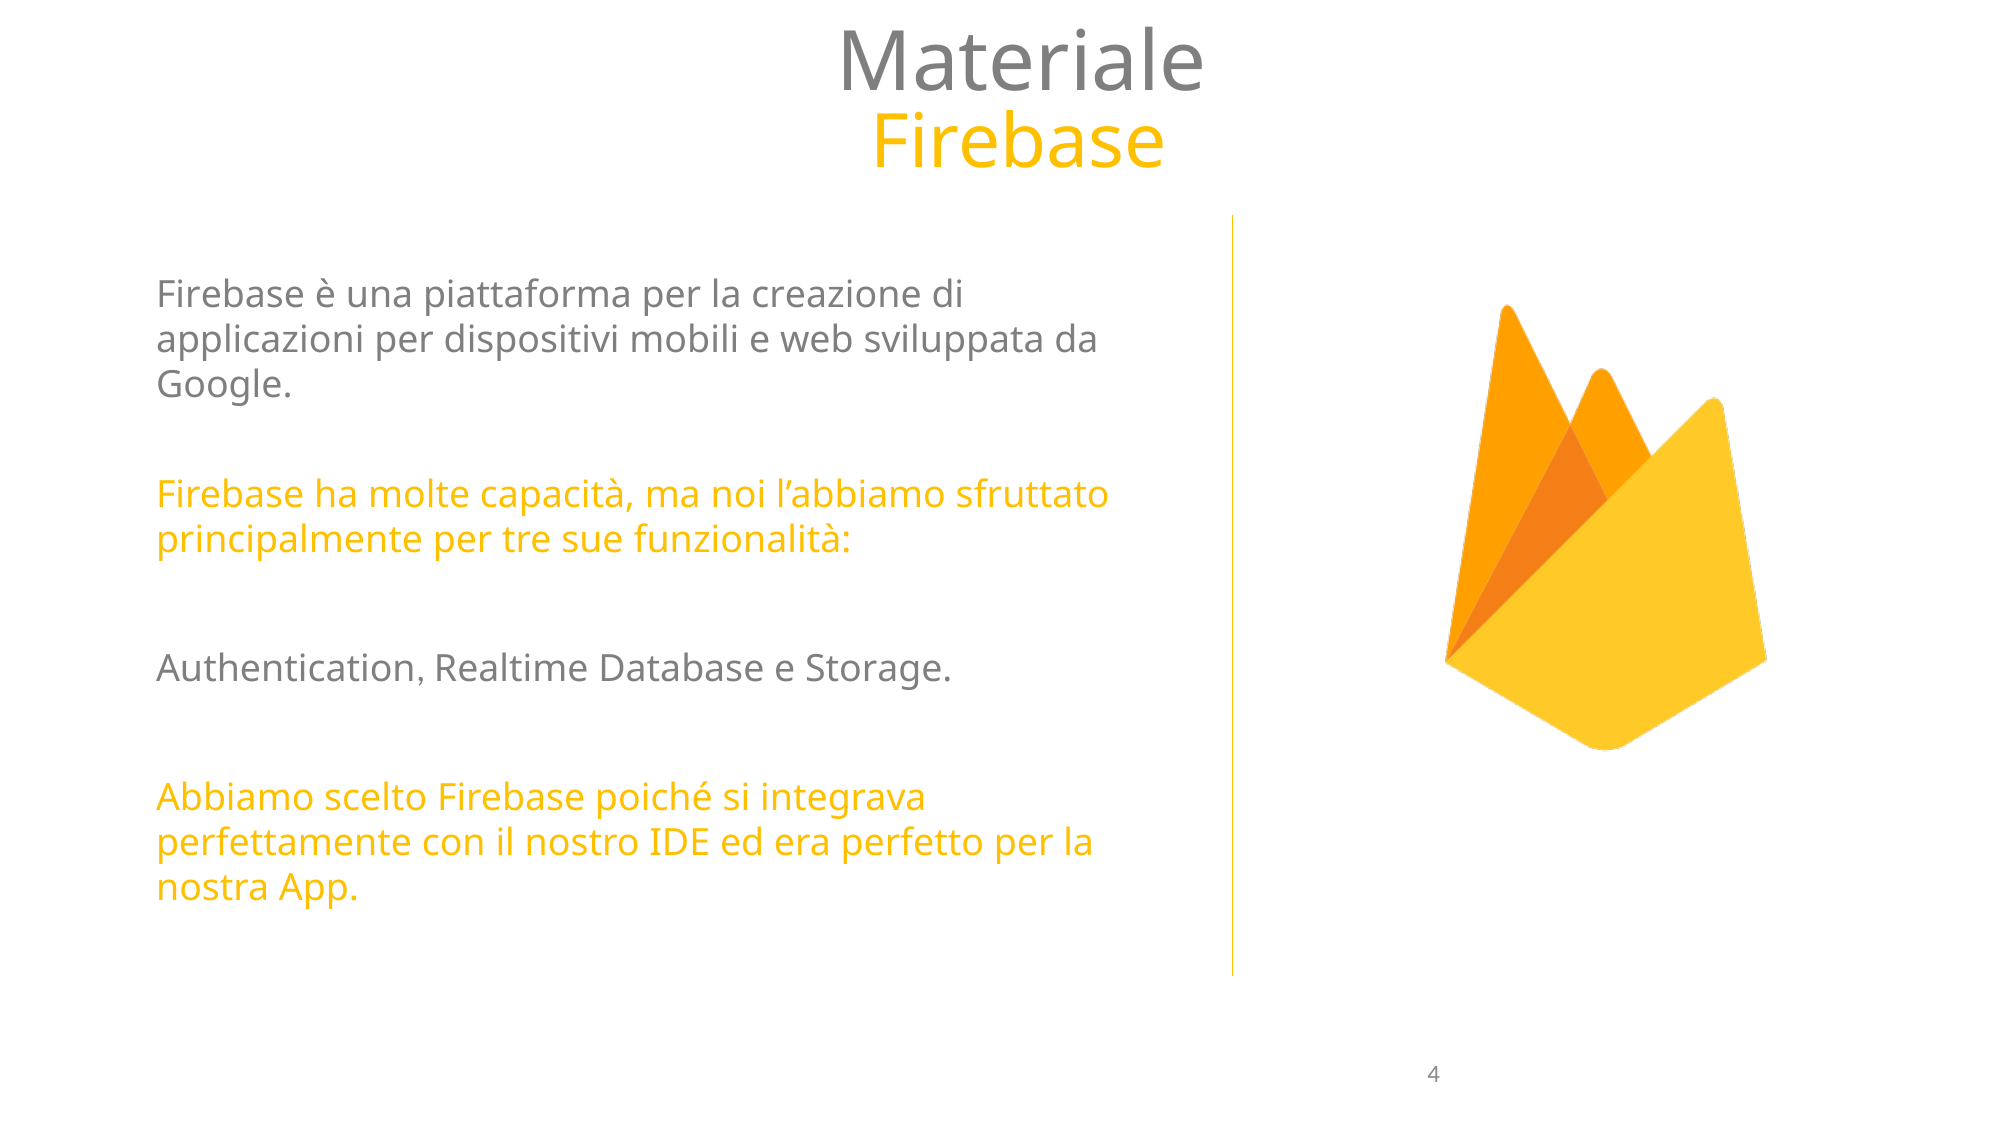

Materiale
Firebase
Firebase è una piattaforma per la creazione di applicazioni per dispositivi mobili e web sviluppata da Google.
Firebase ha molte capacità, ma noi l’abbiamo sfruttato principalmente per tre sue funzionalità:
Authentication, Realtime Database e Storage.
Abbiamo scelto Firebase poiché si integrava perfettamente con il nostro IDE ed era perfetto per la nostra App.